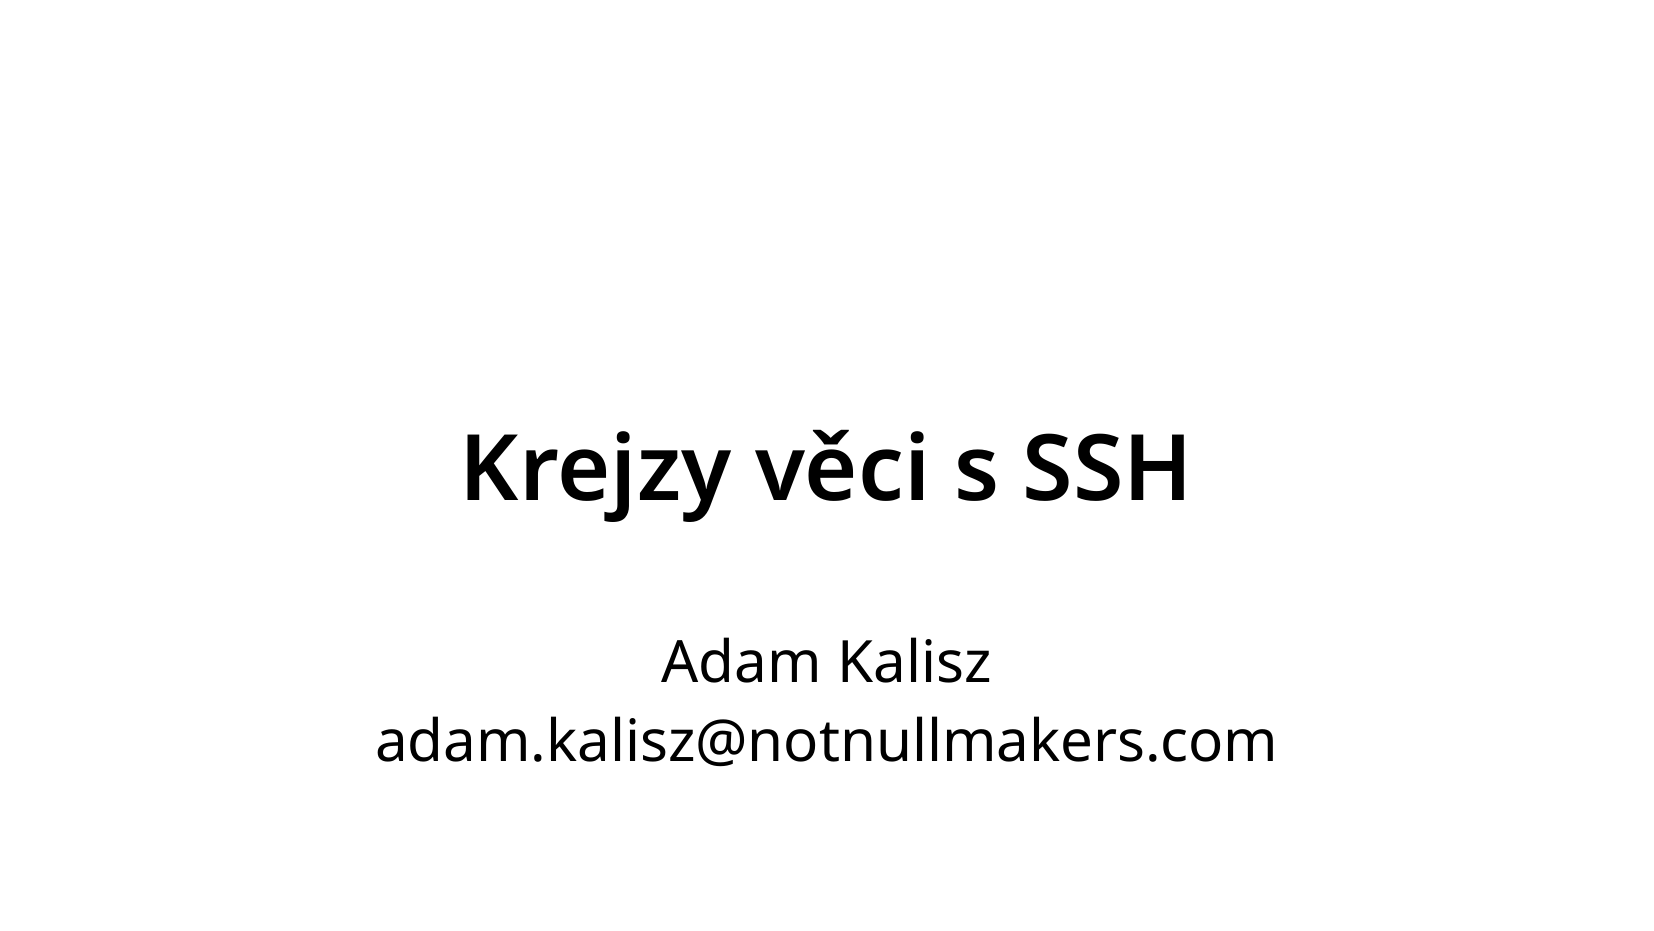

# Krejzy věci s SSH
Adam Kalisz
adam.kalisz@notnullmakers.com